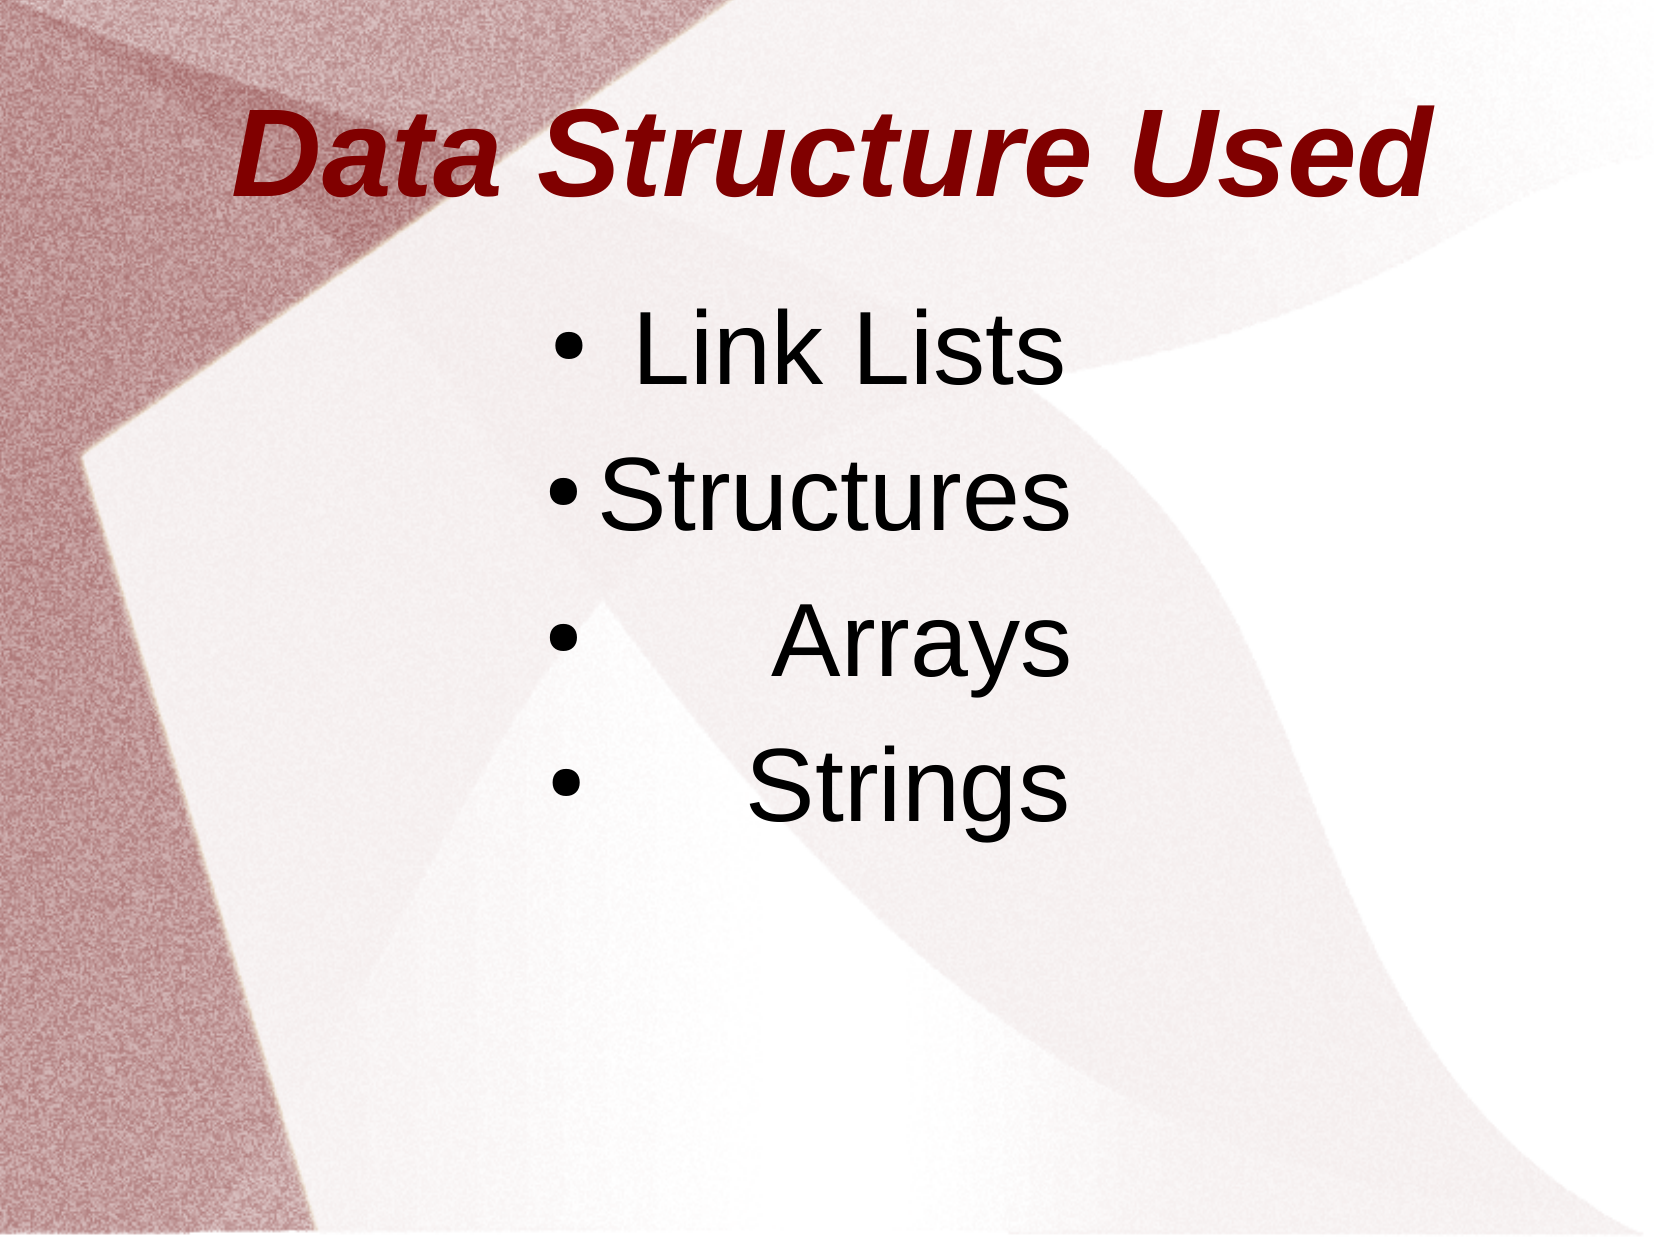

# Data Structure Used
 Link Lists
Structures
 Arrays
 Strings